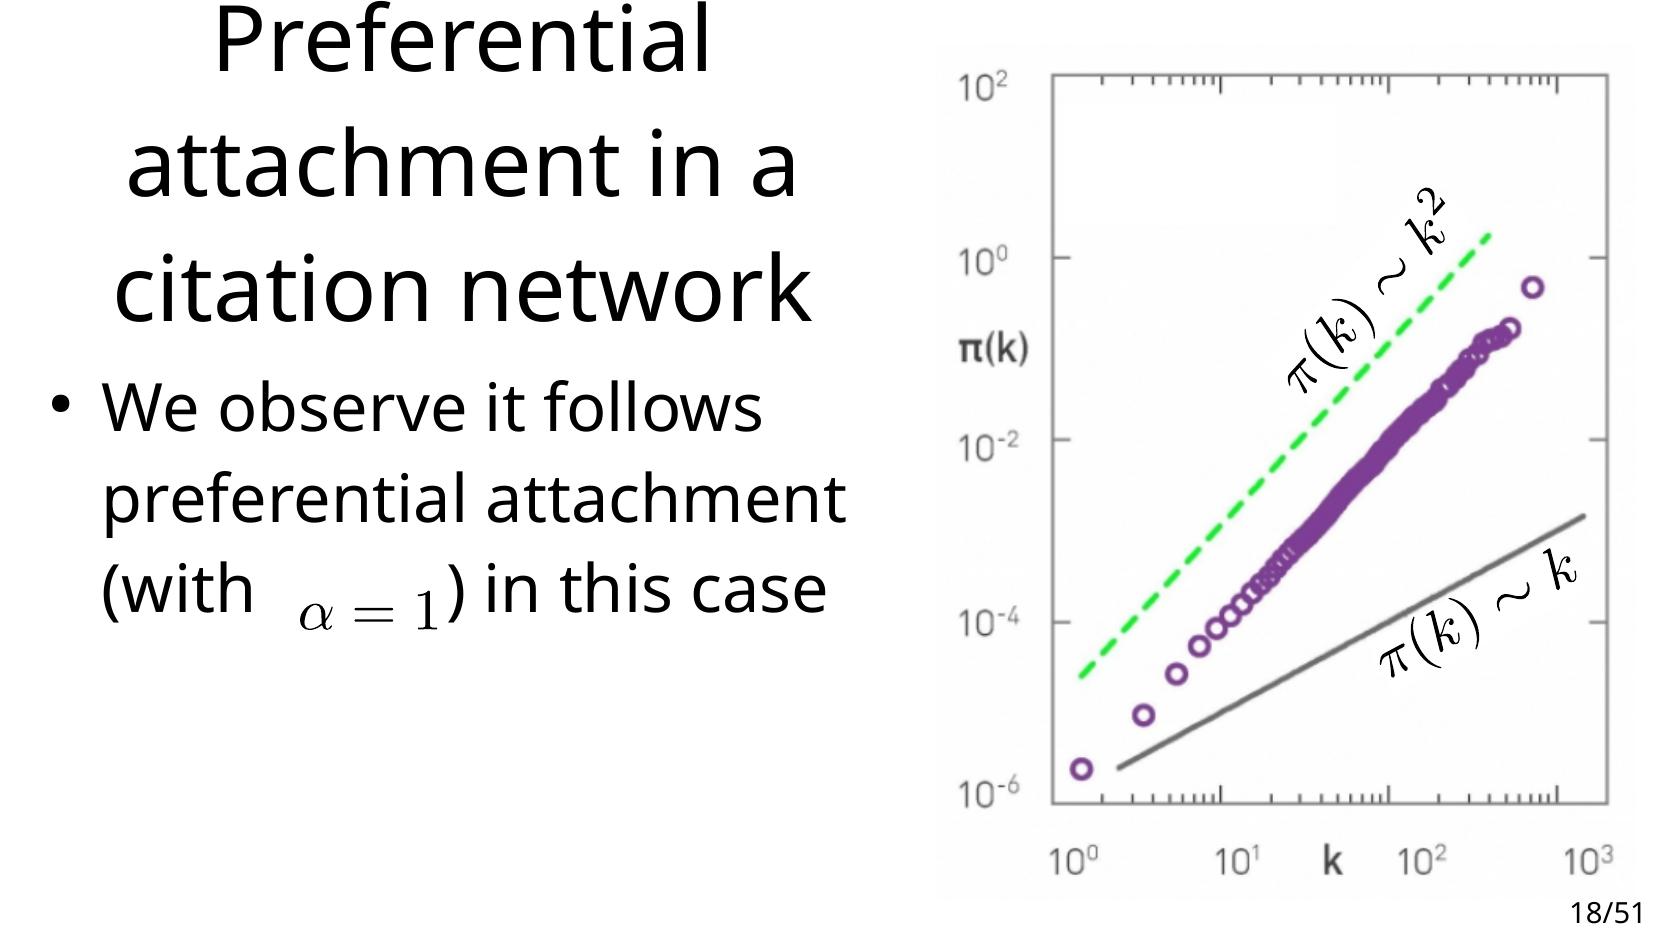

# Preferential attachment in a citation network
We observe it follows preferential attachment
(with ) in this case
18